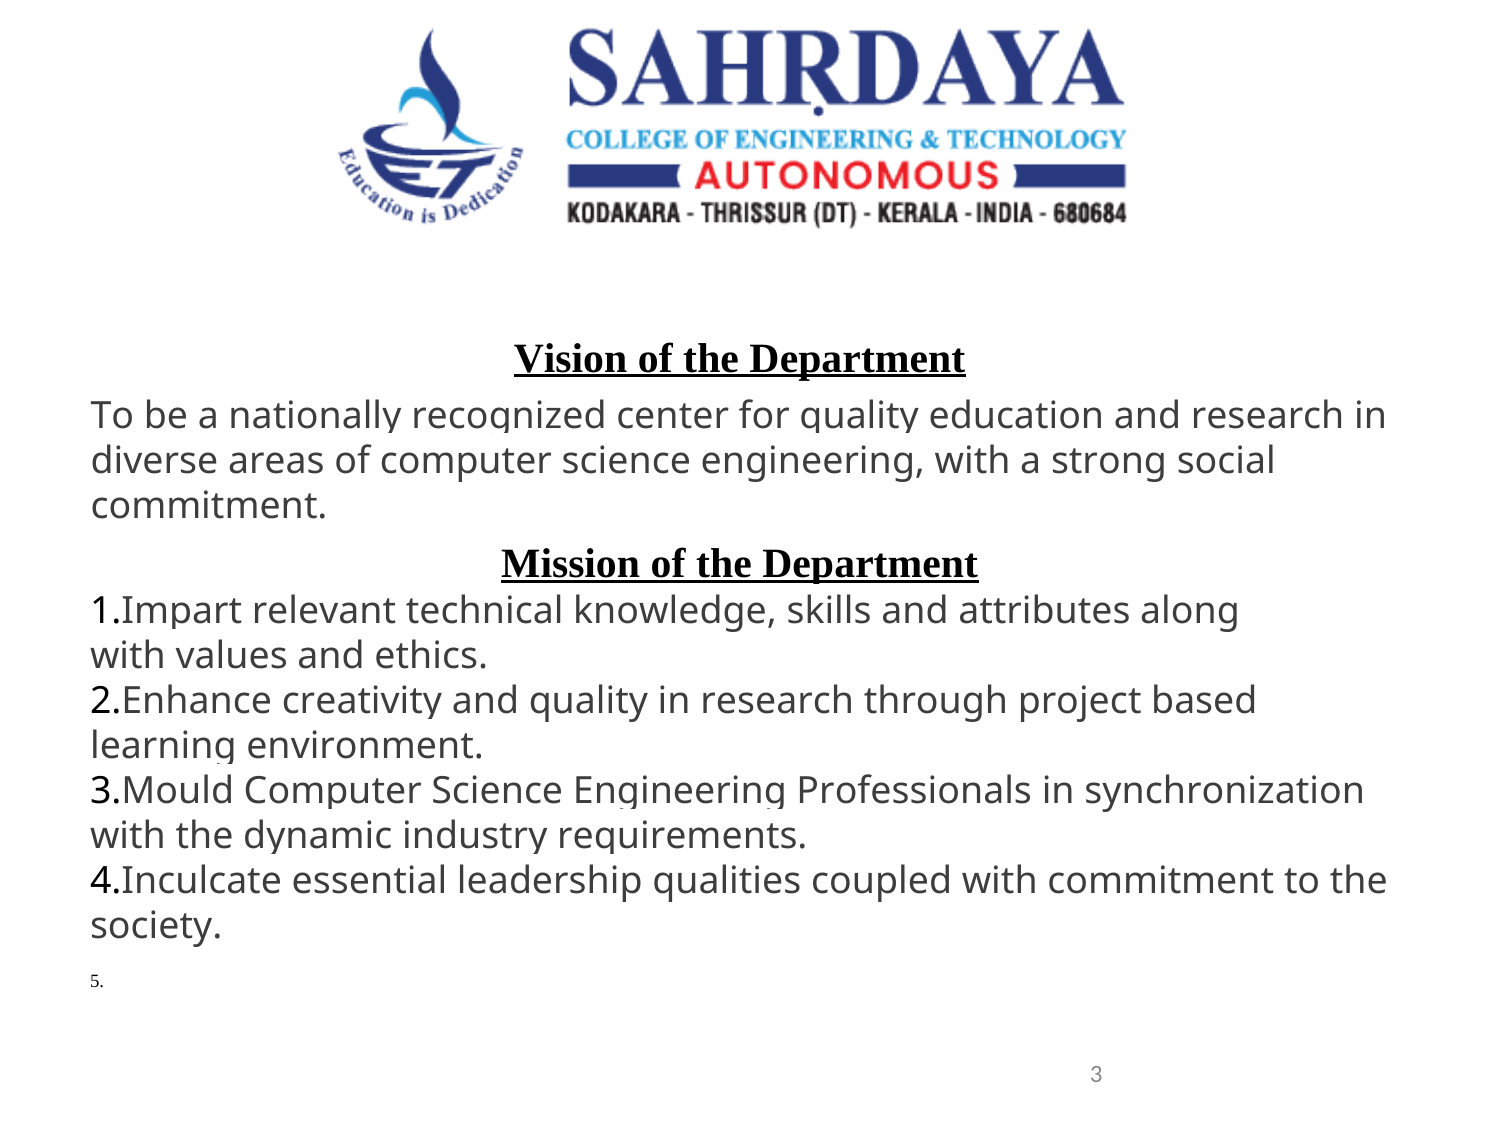

Vision of the Department
To be a nationally recognized center for quality education and research in diverse areas of computer science engineering, with a strong social commitment.
Mission of the Department
Impart relevant technical knowledge, skills and attributes along with values and ethics.
Enhance creativity and quality in research through project based learning environment.
Mould Computer Science Engineering Professionals in synchronization with the dynamic industry requirements.
Inculcate essential leadership qualities coupled with commitment to the society.